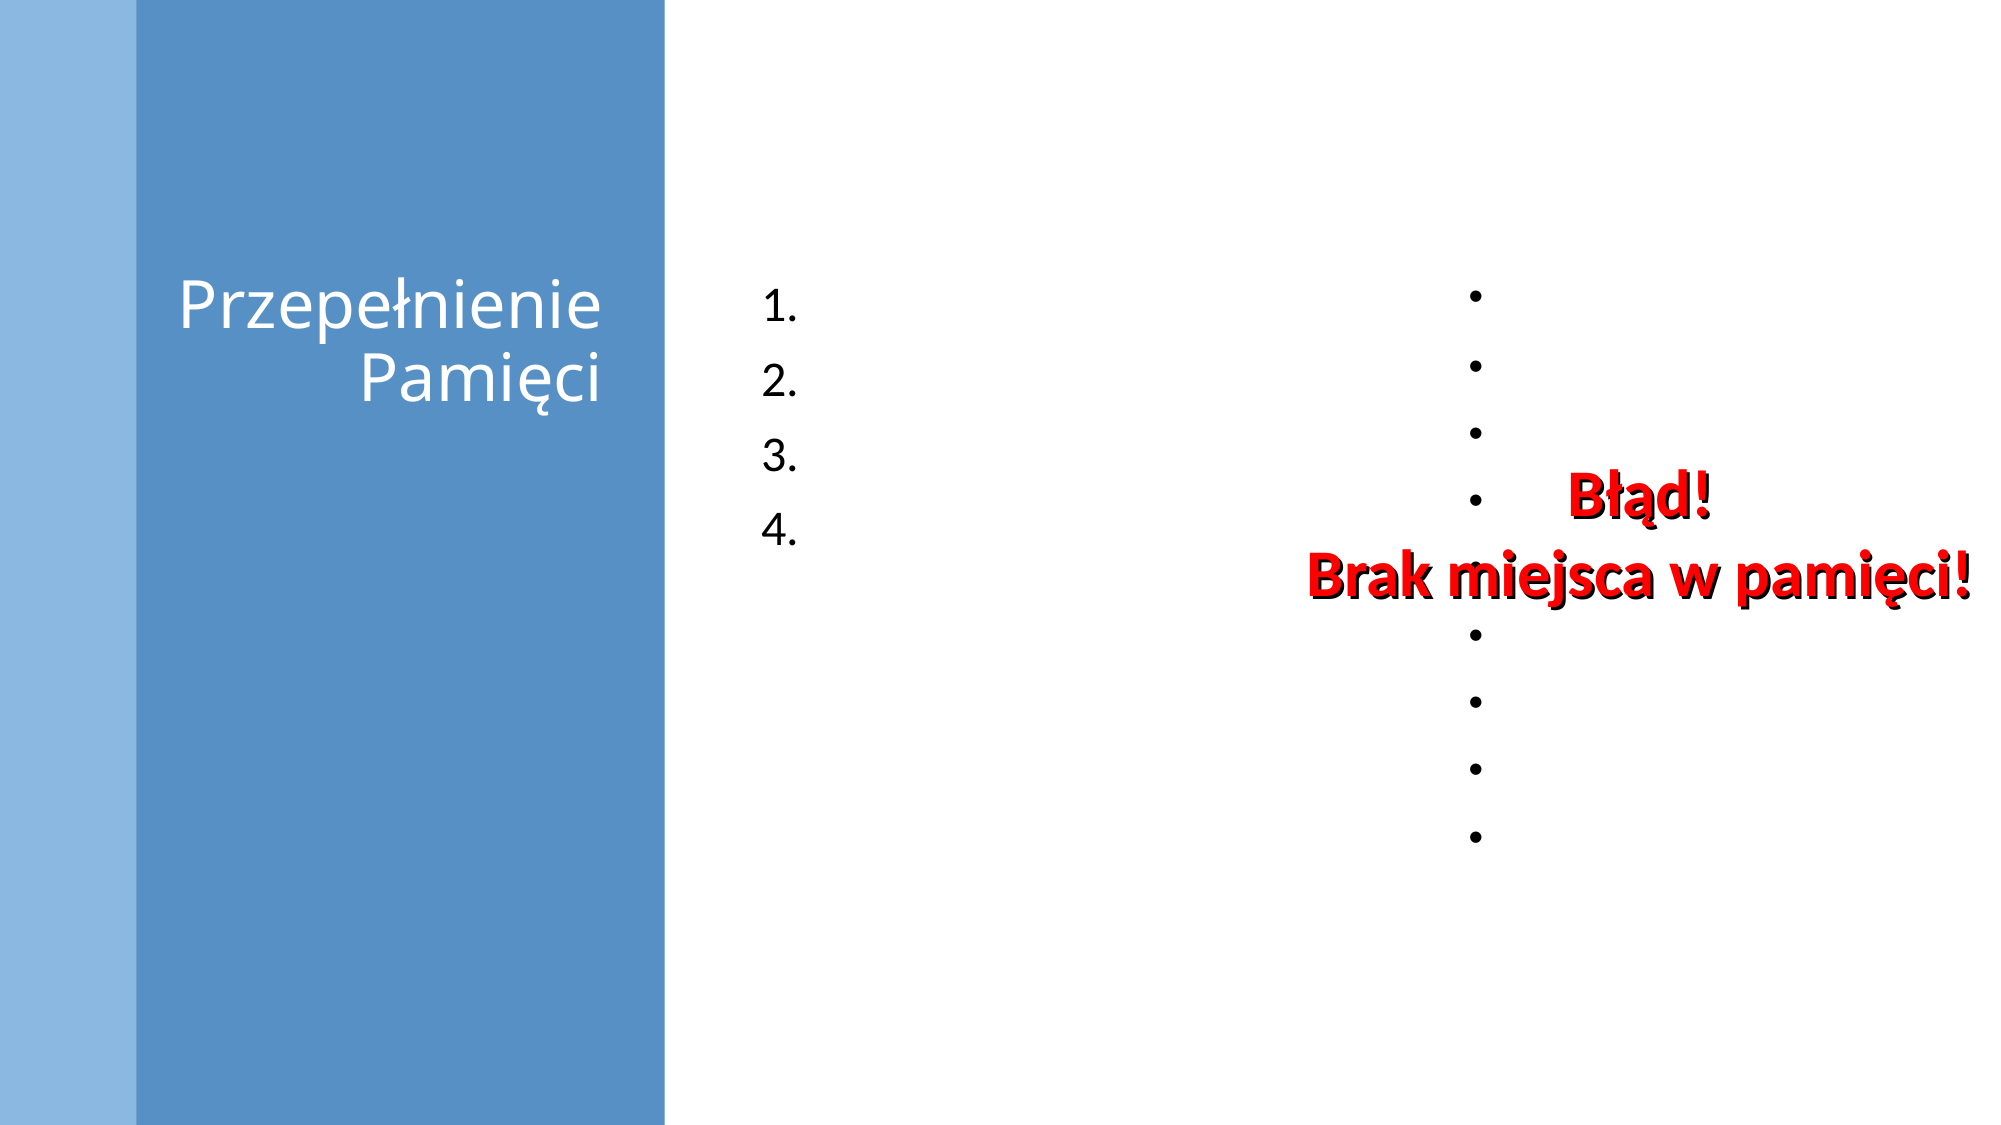

Program
Pamięć
# Przepełnienie Pamięci
Błąd!
Brak miejsca w pamięci!